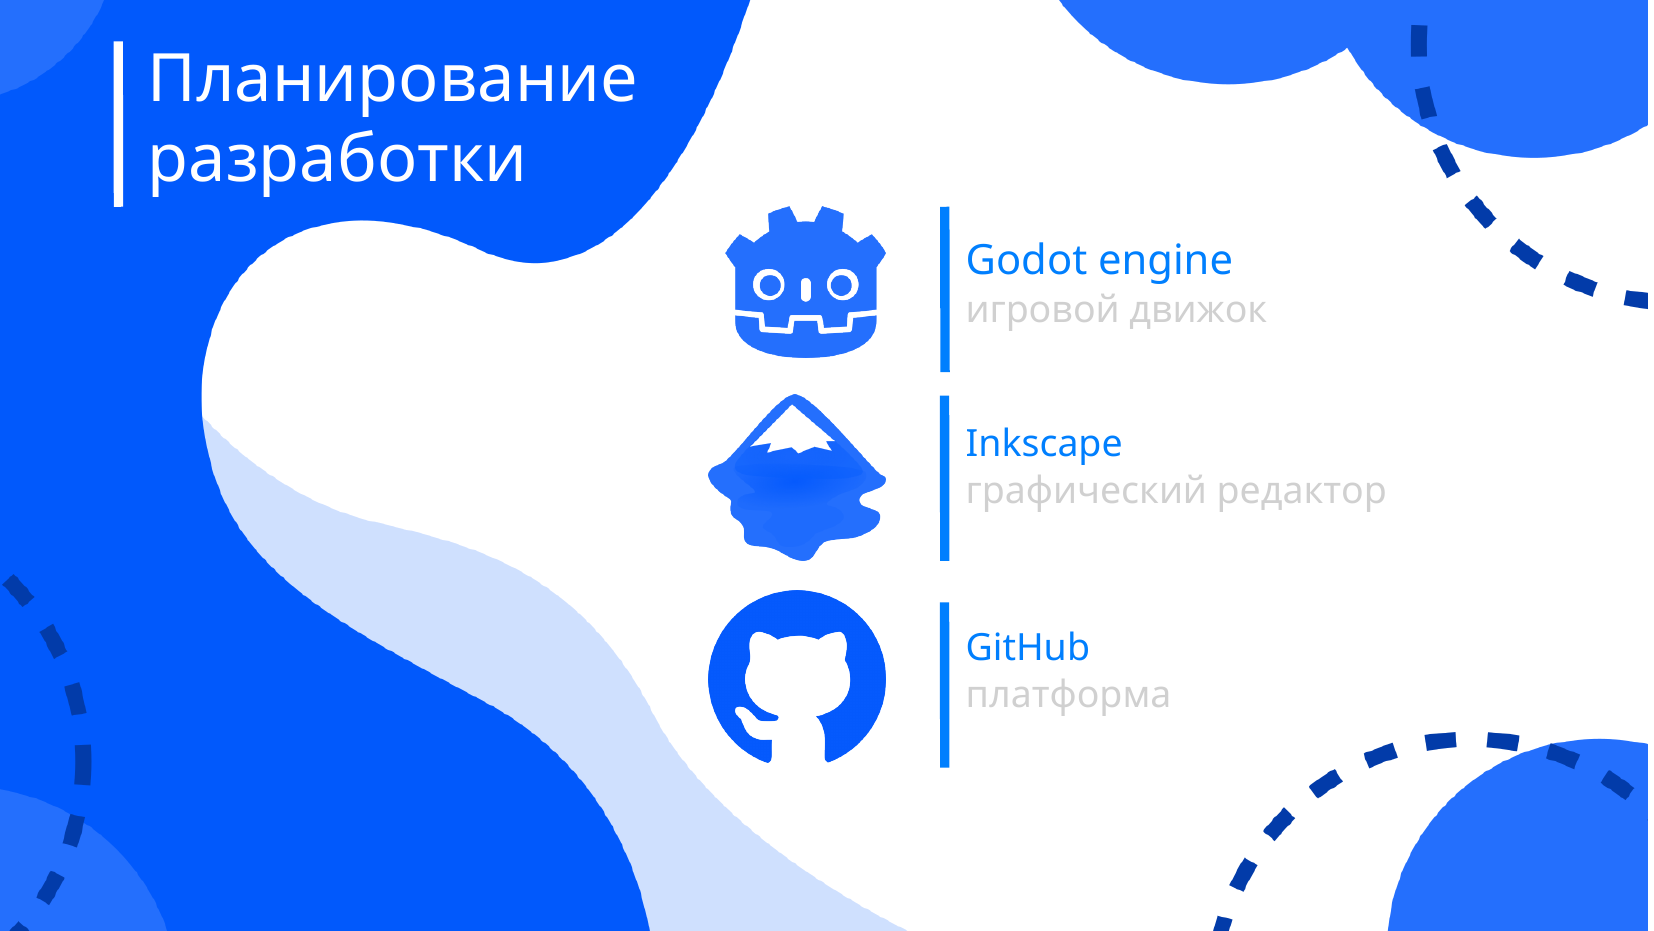

Планирование разработки
Godot engine
игровой движок
Inkscape
графический редактор
GitHub
платформа